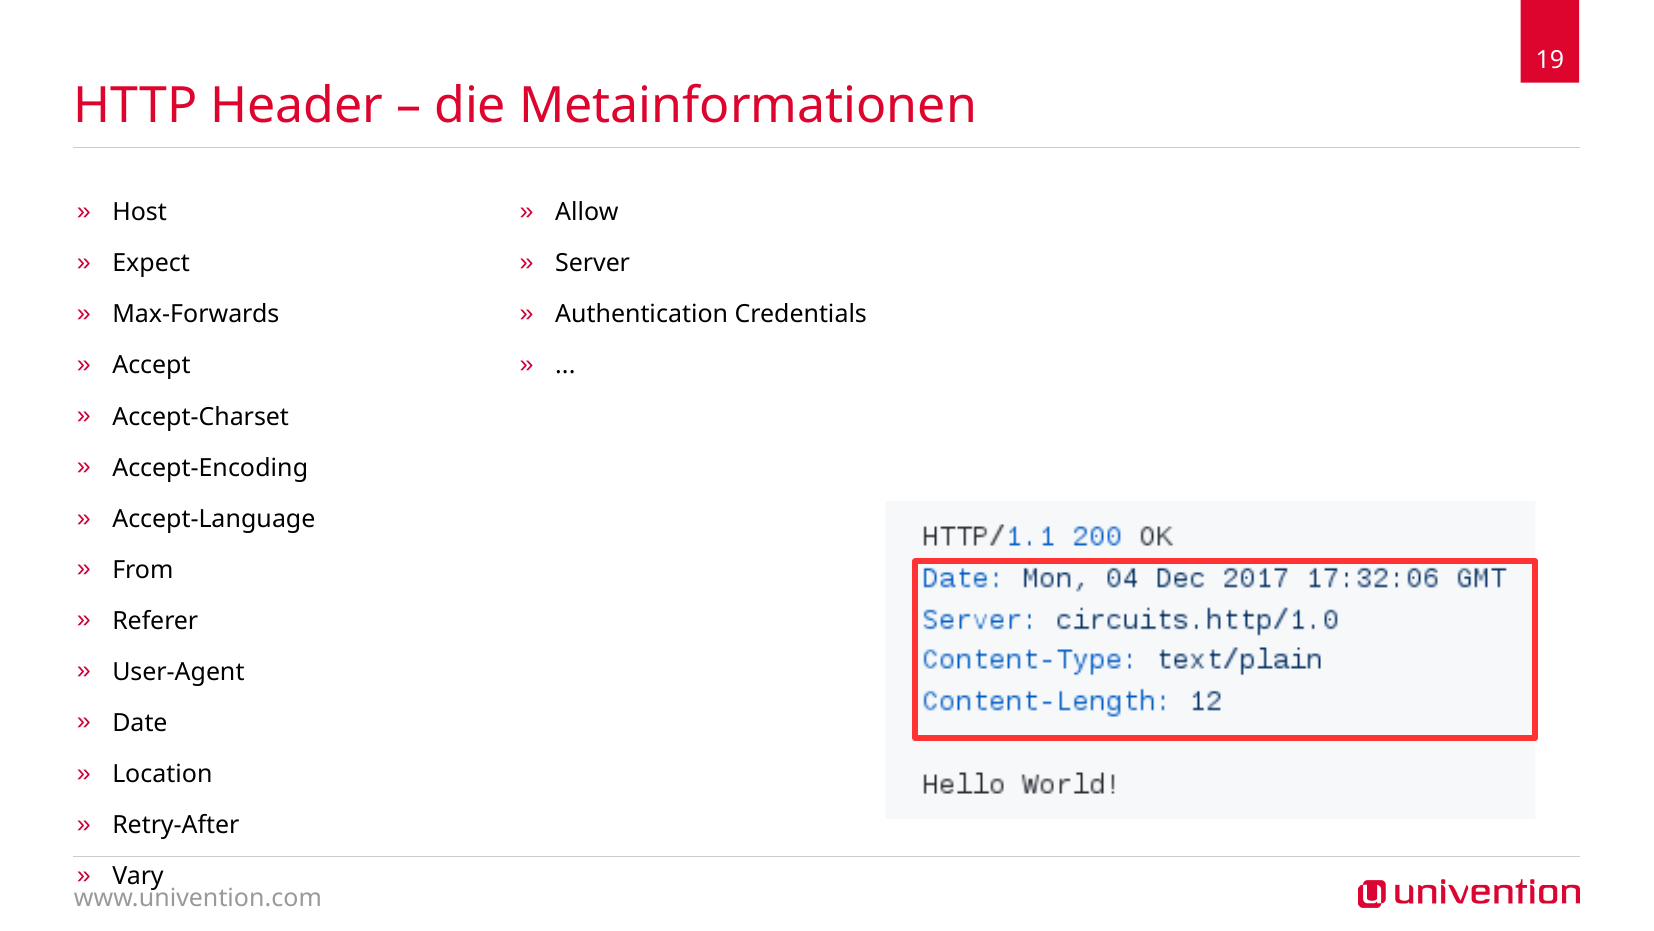

# HTTP Header – die Metainformationen
Host
Expect
Max-Forwards
Accept
Accept-Charset
Accept-Encoding
Accept-Language
From
Referer
User-Agent
Date
Location
Retry-After
Vary
Allow
Server
Authentication Credentials
...